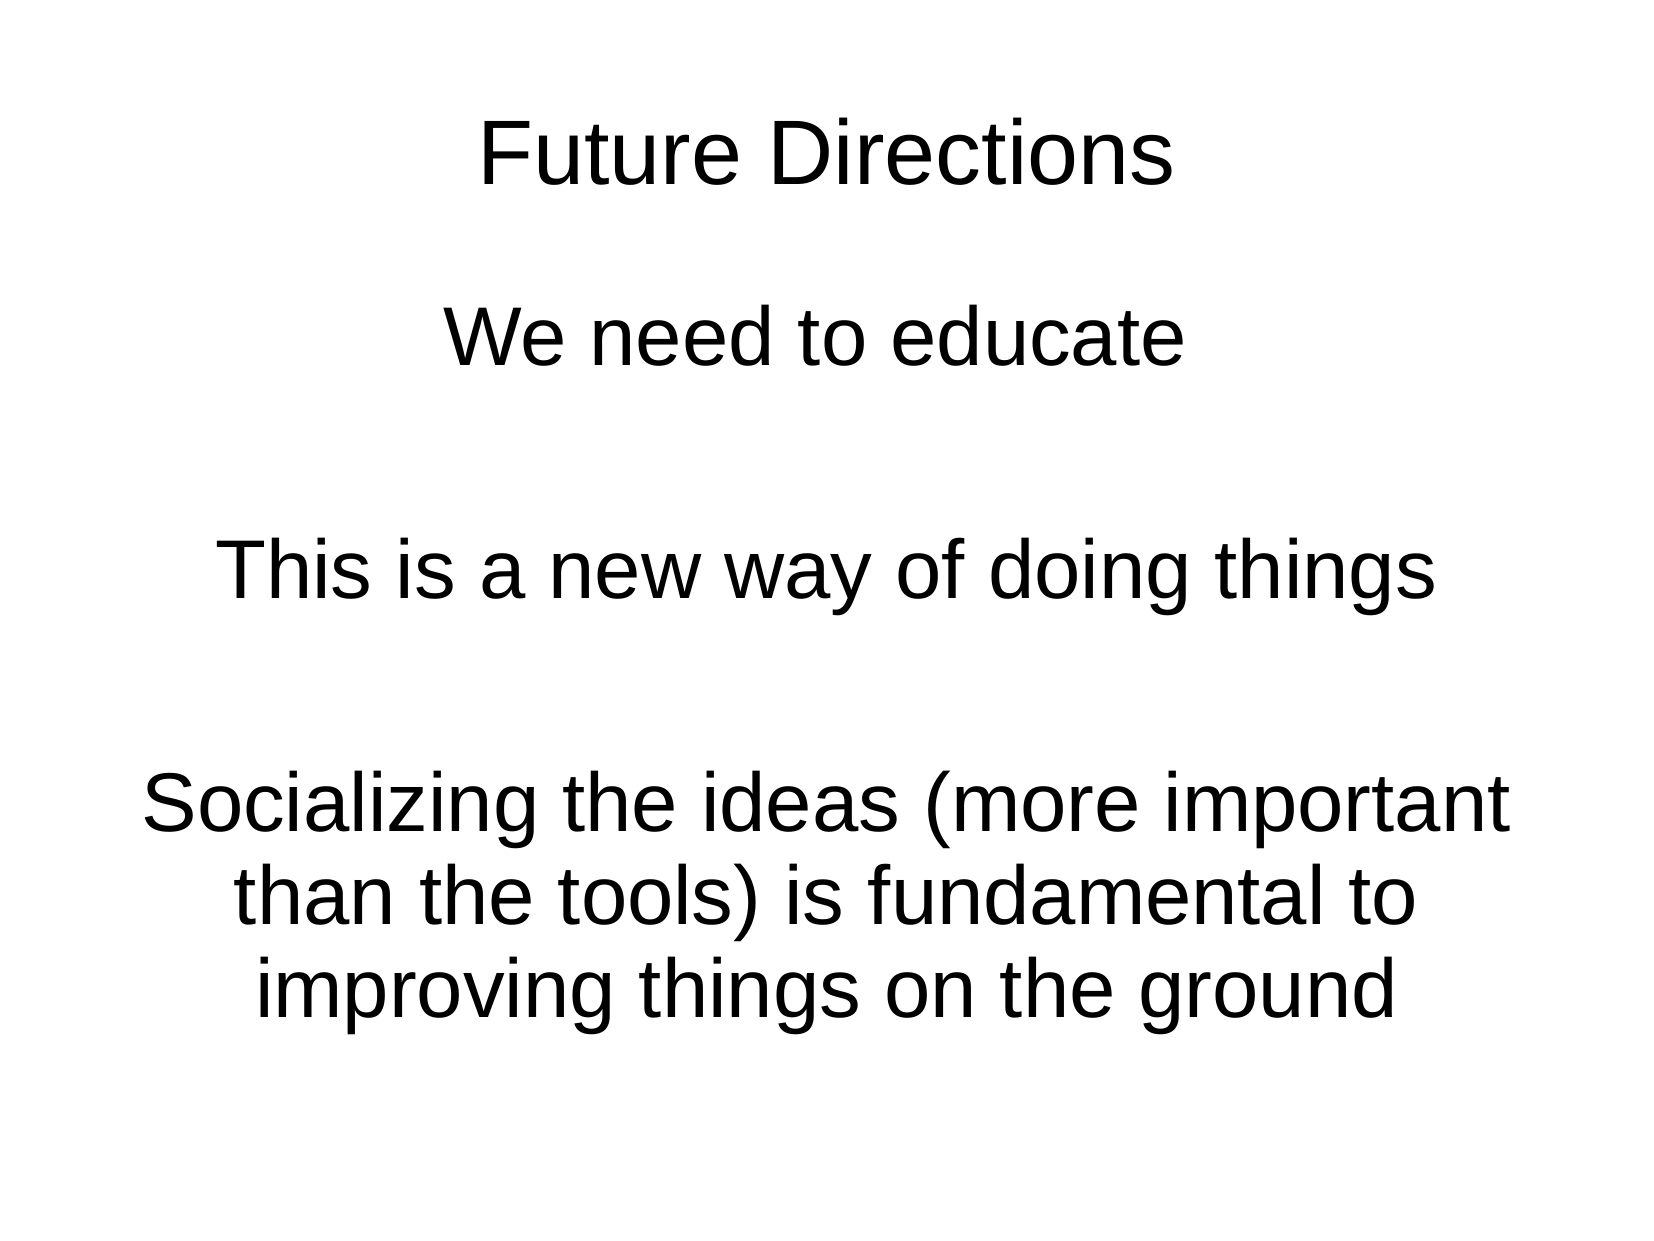

# Future Directions
We need to educate
This is a new way of doing things
Socializing the ideas (more important than the tools) is fundamental to improving things on the ground